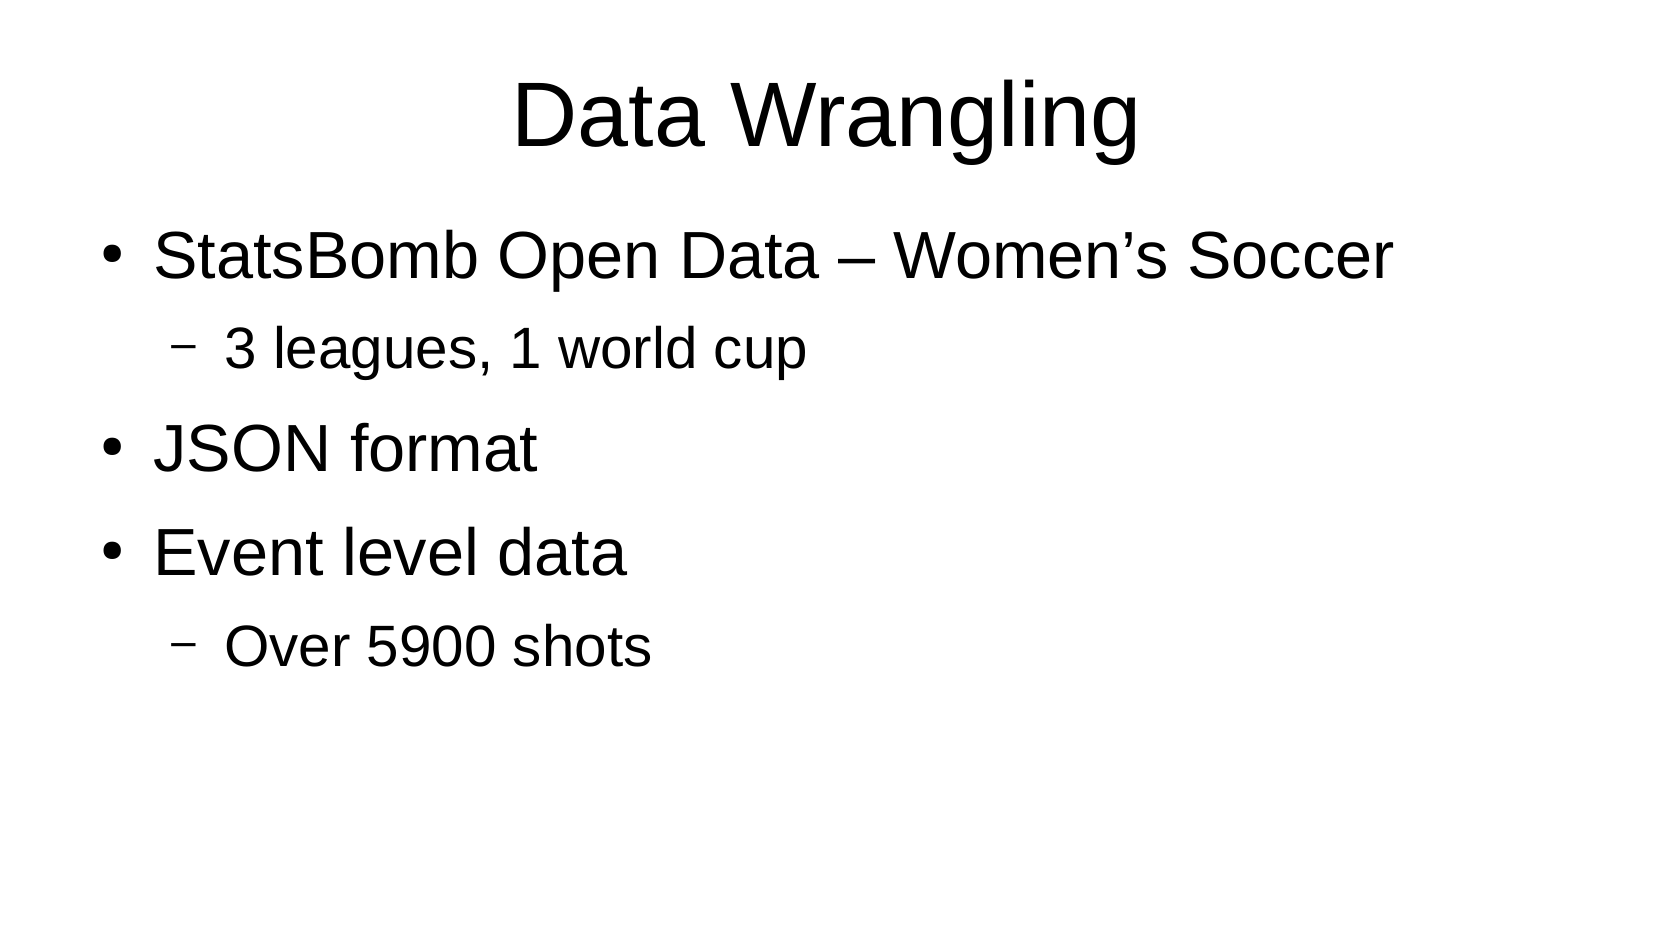

# Data Wrangling
StatsBomb Open Data – Women’s Soccer
3 leagues, 1 world cup
JSON format
Event level data
Over 5900 shots